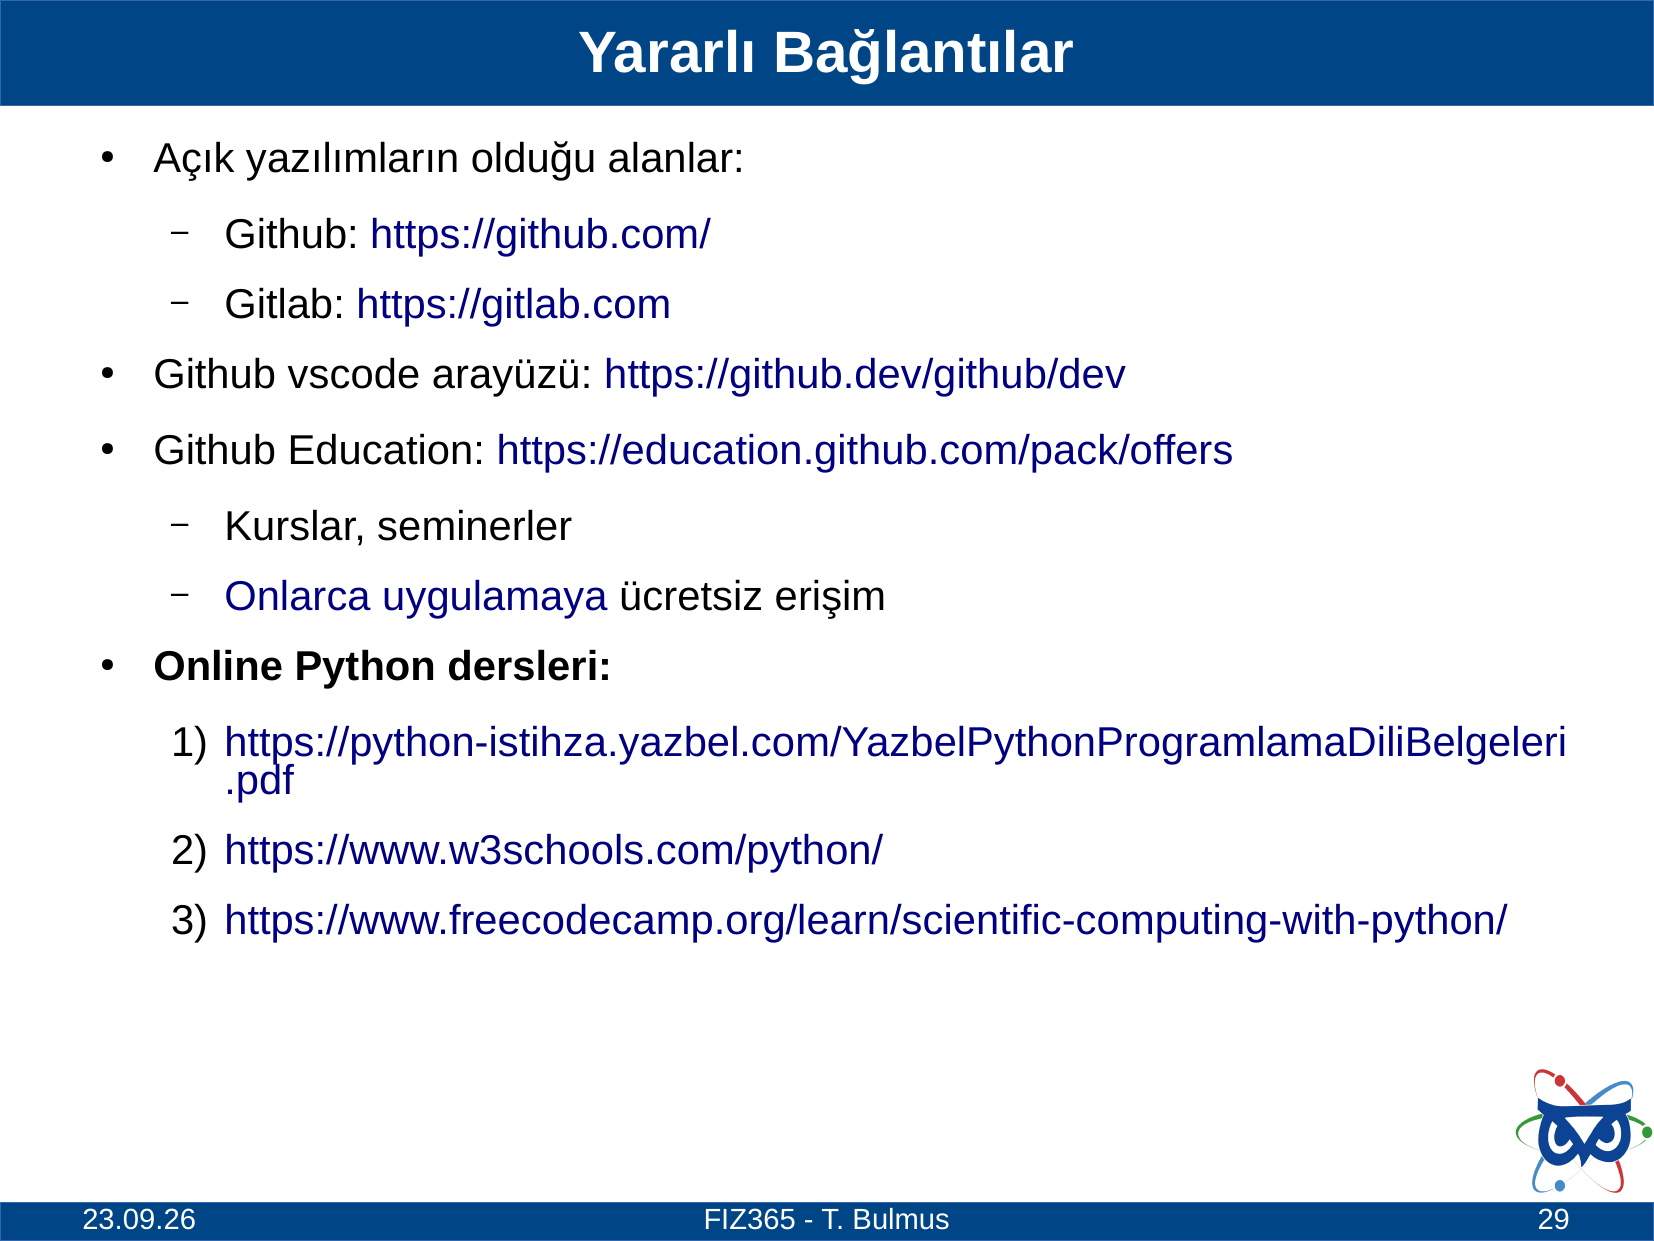

# Yararlı Bağlantılar
Açık yazılımların olduğu alanlar:
Github: https://github.com/
Gitlab: https://gitlab.com
Github vscode arayüzü: https://github.dev/github/dev
Github Education: https://education.github.com/pack/offers
Kurslar, seminerler
Onlarca uygulamaya ücretsiz erişim
Online Python dersleri:
https://python-istihza.yazbel.com/YazbelPythonProgramlamaDiliBelgeleri.pdf
https://www.w3schools.com/python/
https://www.freecodecamp.org/learn/scientific-computing-with-python/
FIZ365 - T. Bulmus
29